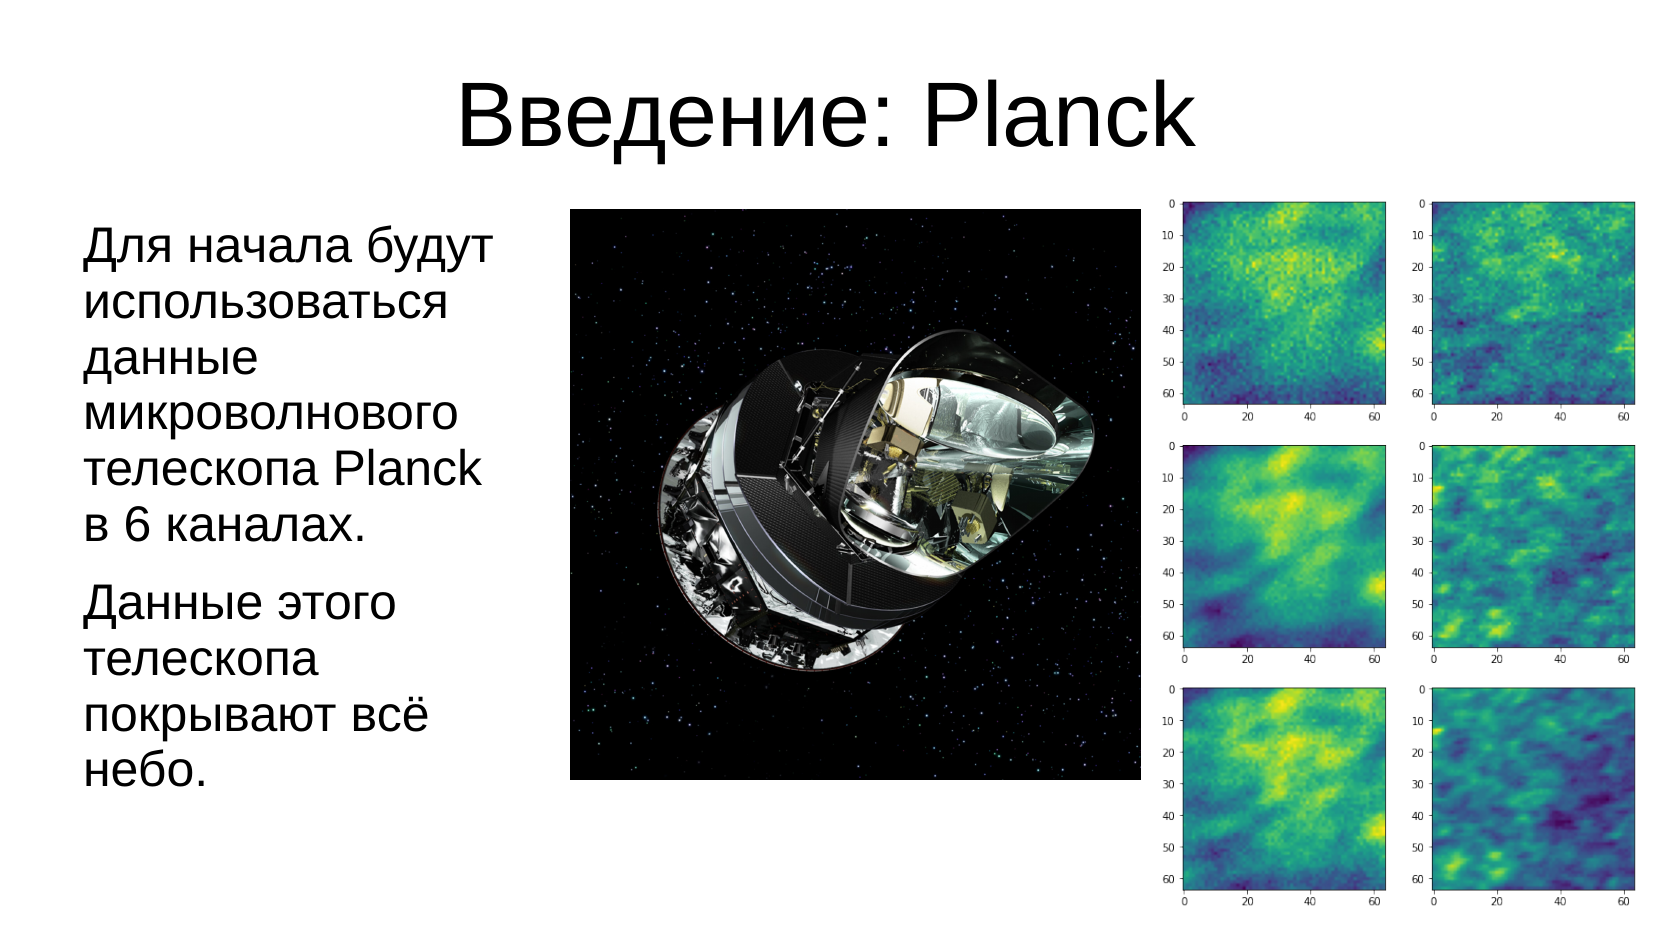

# Введение: Planck
Для начала будут использоваться данные микроволнового телескопа Planck в 6 каналах.
Данные этого телескопа покрывают всё небо.